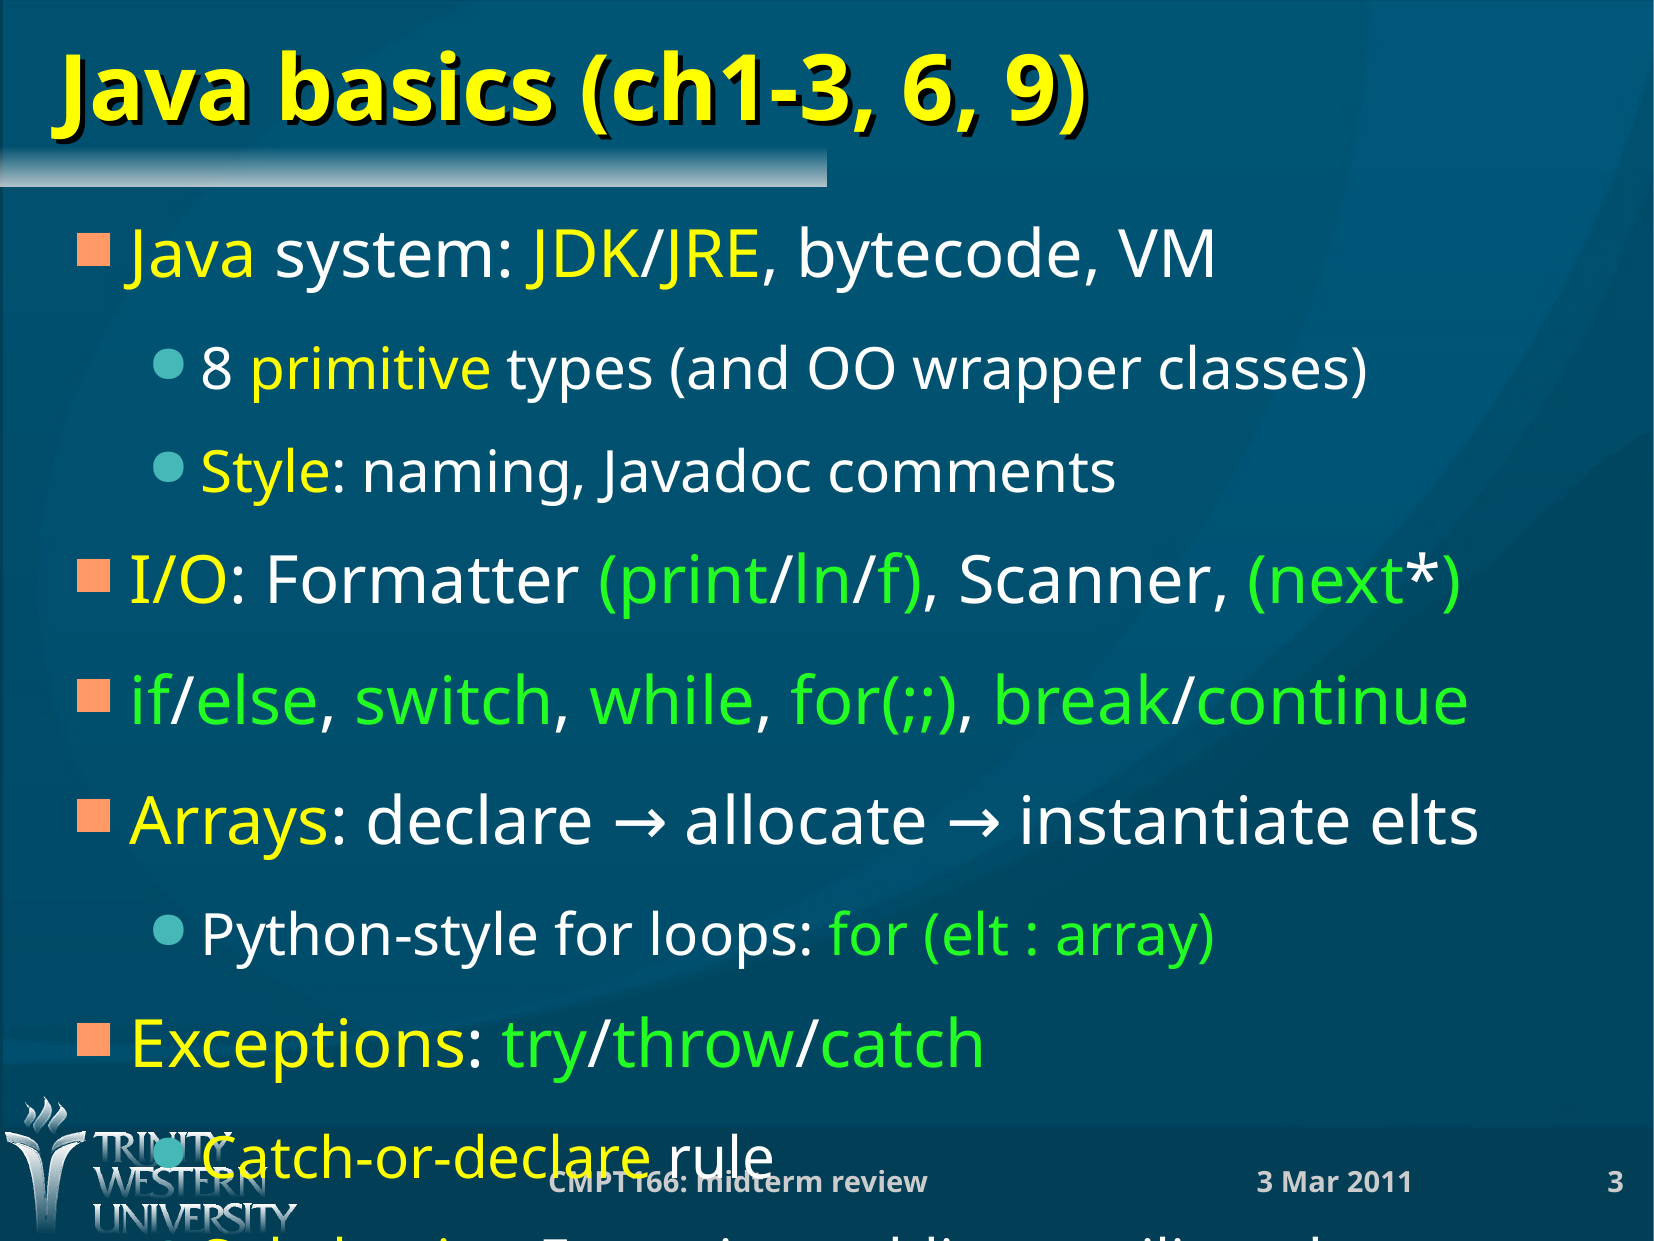

# Java basics (ch1-3, 6, 9)
Java system: JDK/JRE, bytecode, VM
8 primitive types (and OO wrapper classes)
Style: naming, Javadoc comments
I/O: Formatter (print/ln/f), Scanner, (next*)
if/else, switch, while, for(;;), break/continue
Arrays: declare → allocate → instantiate elts
Python-style for loops: for (elt : array)
Exceptions: try/throw/catch
Catch-or-declare rule
Subclassing Exception, adding auxiliary data
CMPT166: midterm review
3 Mar 2011
3